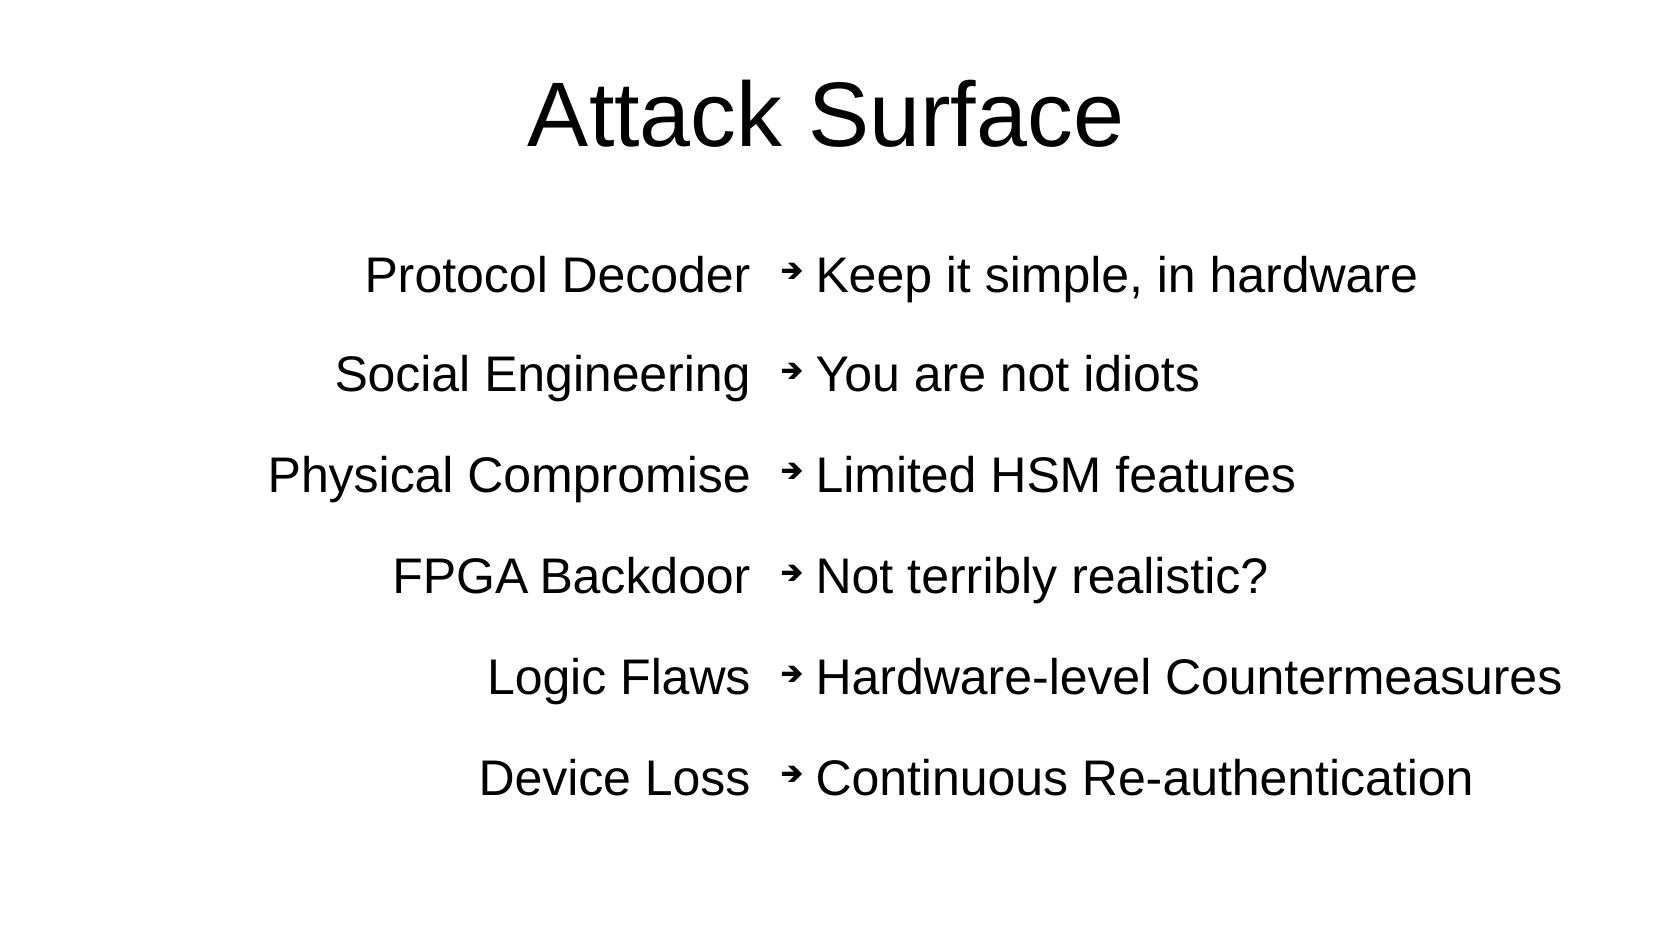

# Attack Surface
| Protocol Decoder | Keep it simple, in hardware |
| --- | --- |
| Social Engineering | You are not idiots |
| Physical Compromise | Limited HSM features |
| FPGA Backdoor | Not terribly realistic? |
| Logic Flaws | Hardware-level Countermeasures |
| Device Loss | Continuous Re-authentication |